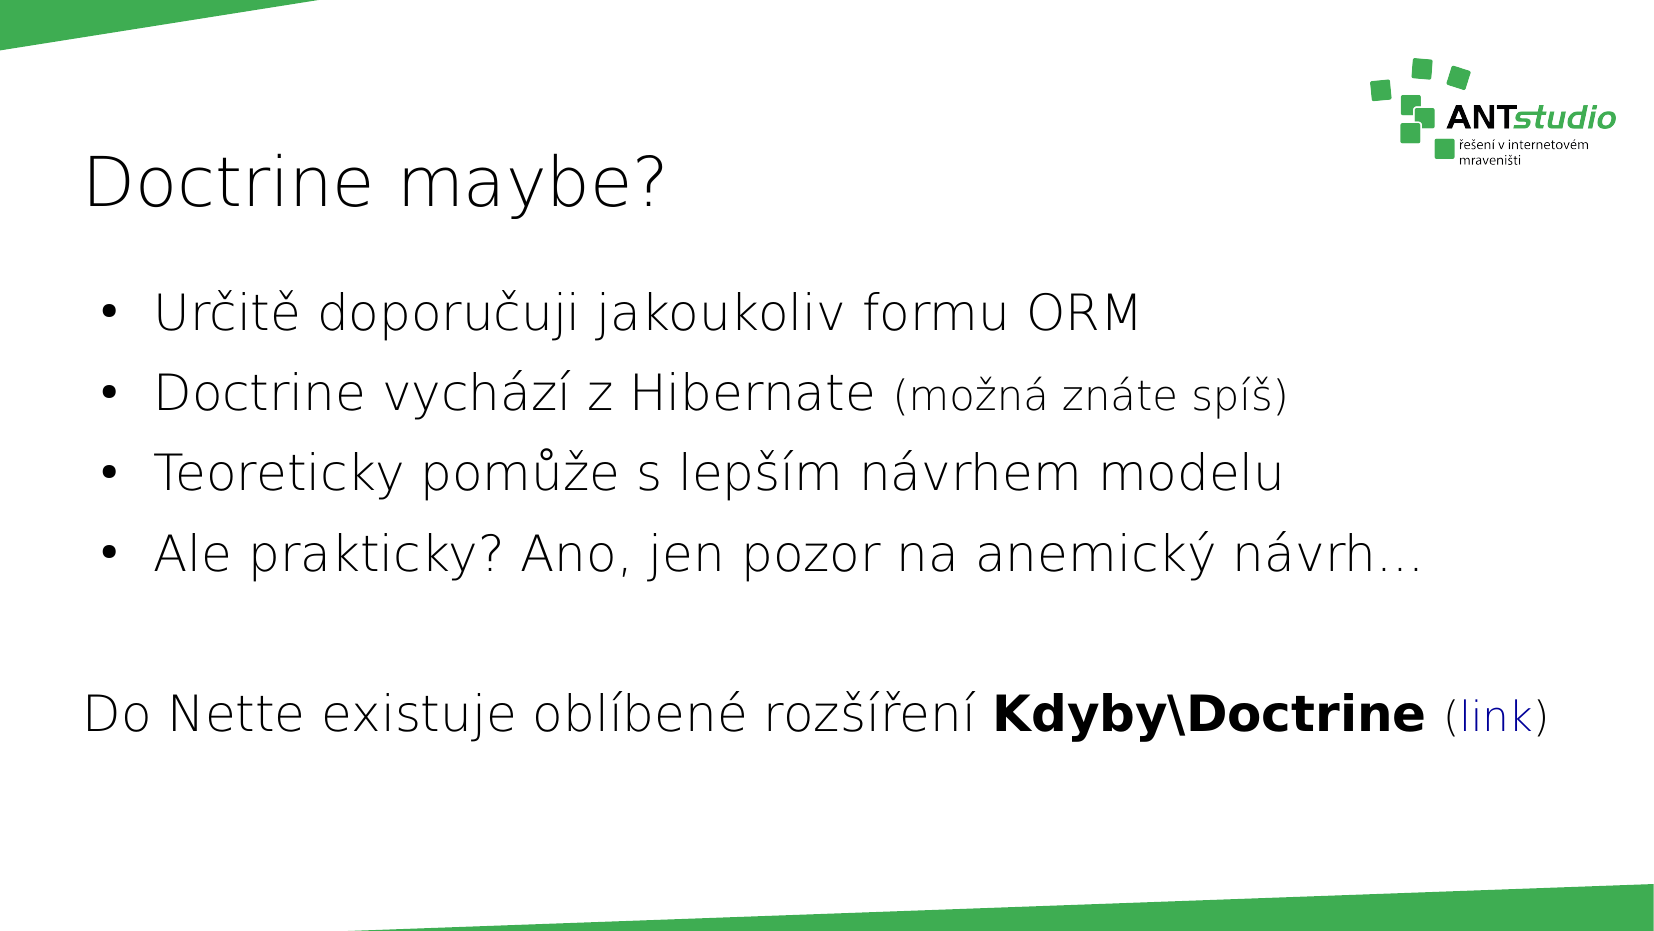

# Doctrine maybe?
Určitě doporučuji jakoukoliv formu ORM
Doctrine vychází z Hibernate (možná znáte spíš)
Teoreticky pomůže s lepším návrhem modelu
Ale prakticky? Ano, jen pozor na anemický návrh...
Do Nette existuje oblíbené rozšíření Kdyby\Doctrine (link)